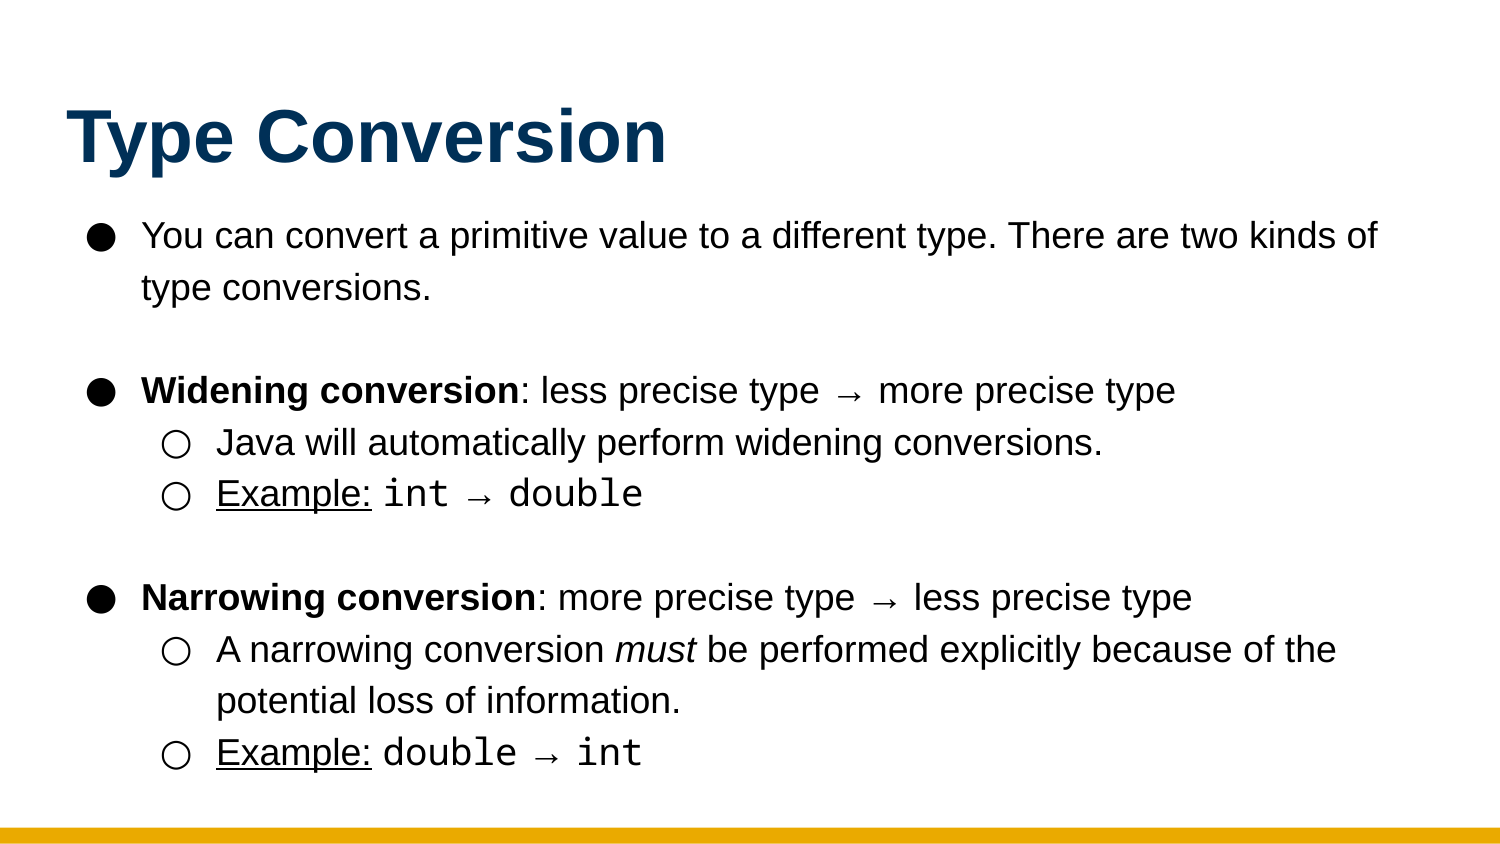

# Type Conversion
You can convert a primitive value to a different type. There are two kinds of type conversions.
Widening conversion: less precise type → more precise type
Java will automatically perform widening conversions.
Example: int → double
Narrowing conversion: more precise type → less precise type
A narrowing conversion must be performed explicitly because of the potential loss of information.
Example: double → int